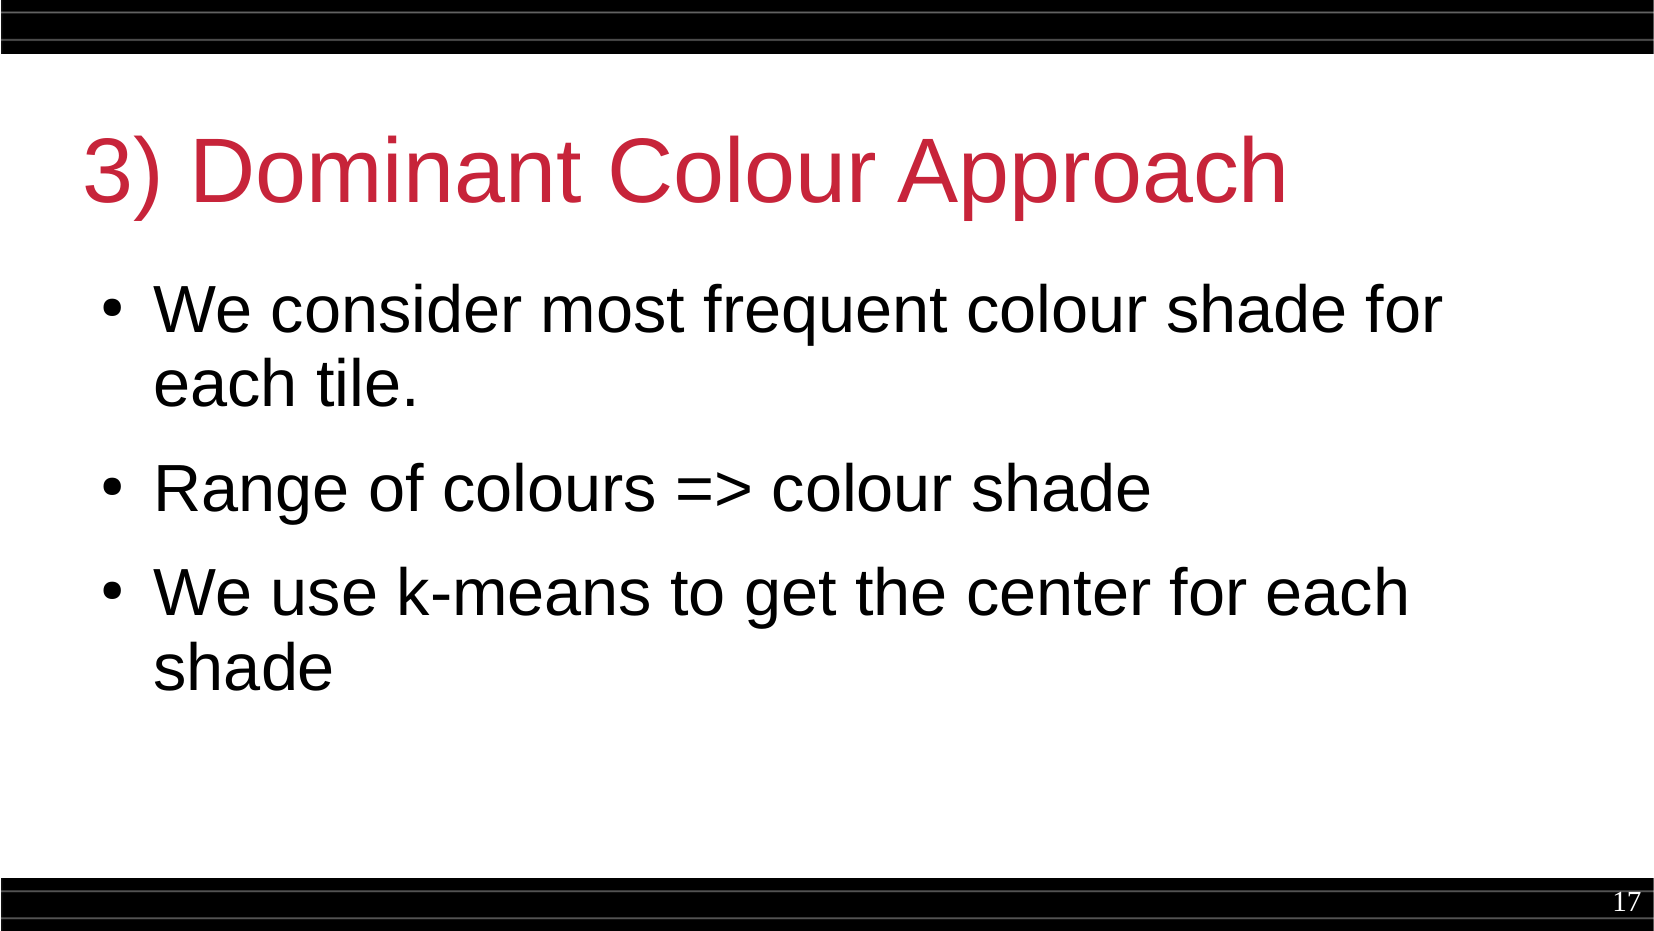

# 3) Dominant Colour Approach
We consider most frequent colour shade for each tile.
Range of colours => colour shade
We use k-means to get the center for each shade